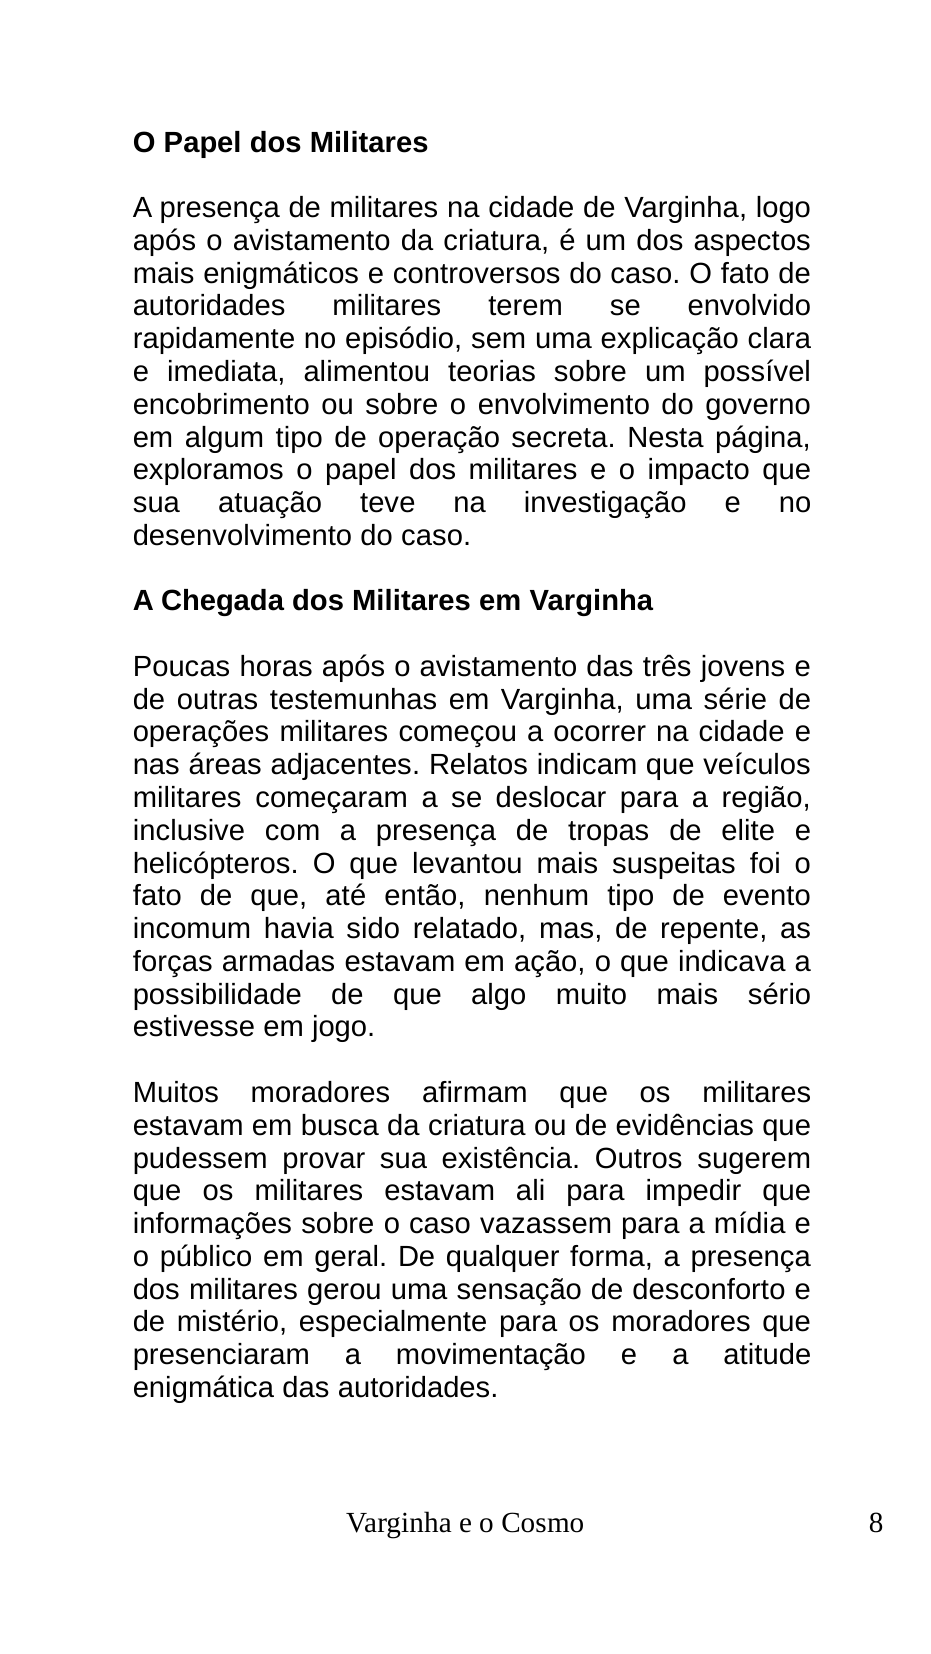

O Papel dos Militares
A presença de militares na cidade de Varginha, logo após o avistamento da criatura, é um dos aspectos mais enigmáticos e controversos do caso. O fato de autoridades militares terem se envolvido rapidamente no episódio, sem uma explicação clara e imediata, alimentou teorias sobre um possível encobrimento ou sobre o envolvimento do governo em algum tipo de operação secreta. Nesta página, exploramos o papel dos militares e o impacto que sua atuação teve na investigação e no desenvolvimento do caso.
A Chegada dos Militares em Varginha
Poucas horas após o avistamento das três jovens e de outras testemunhas em Varginha, uma série de operações militares começou a ocorrer na cidade e nas áreas adjacentes. Relatos indicam que veículos militares começaram a se deslocar para a região, inclusive com a presença de tropas de elite e helicópteros. O que levantou mais suspeitas foi o fato de que, até então, nenhum tipo de evento incomum havia sido relatado, mas, de repente, as forças armadas estavam em ação, o que indicava a possibilidade de que algo muito mais sério estivesse em jogo.
Muitos moradores afirmam que os militares estavam em busca da criatura ou de evidências que pudessem provar sua existência. Outros sugerem que os militares estavam ali para impedir que informações sobre o caso vazassem para a mídia e o público em geral. De qualquer forma, a presença dos militares gerou uma sensação de desconforto e de mistério, especialmente para os moradores que presenciaram a movimentação e a atitude enigmática das autoridades.
Varginha e o Cosmo
8